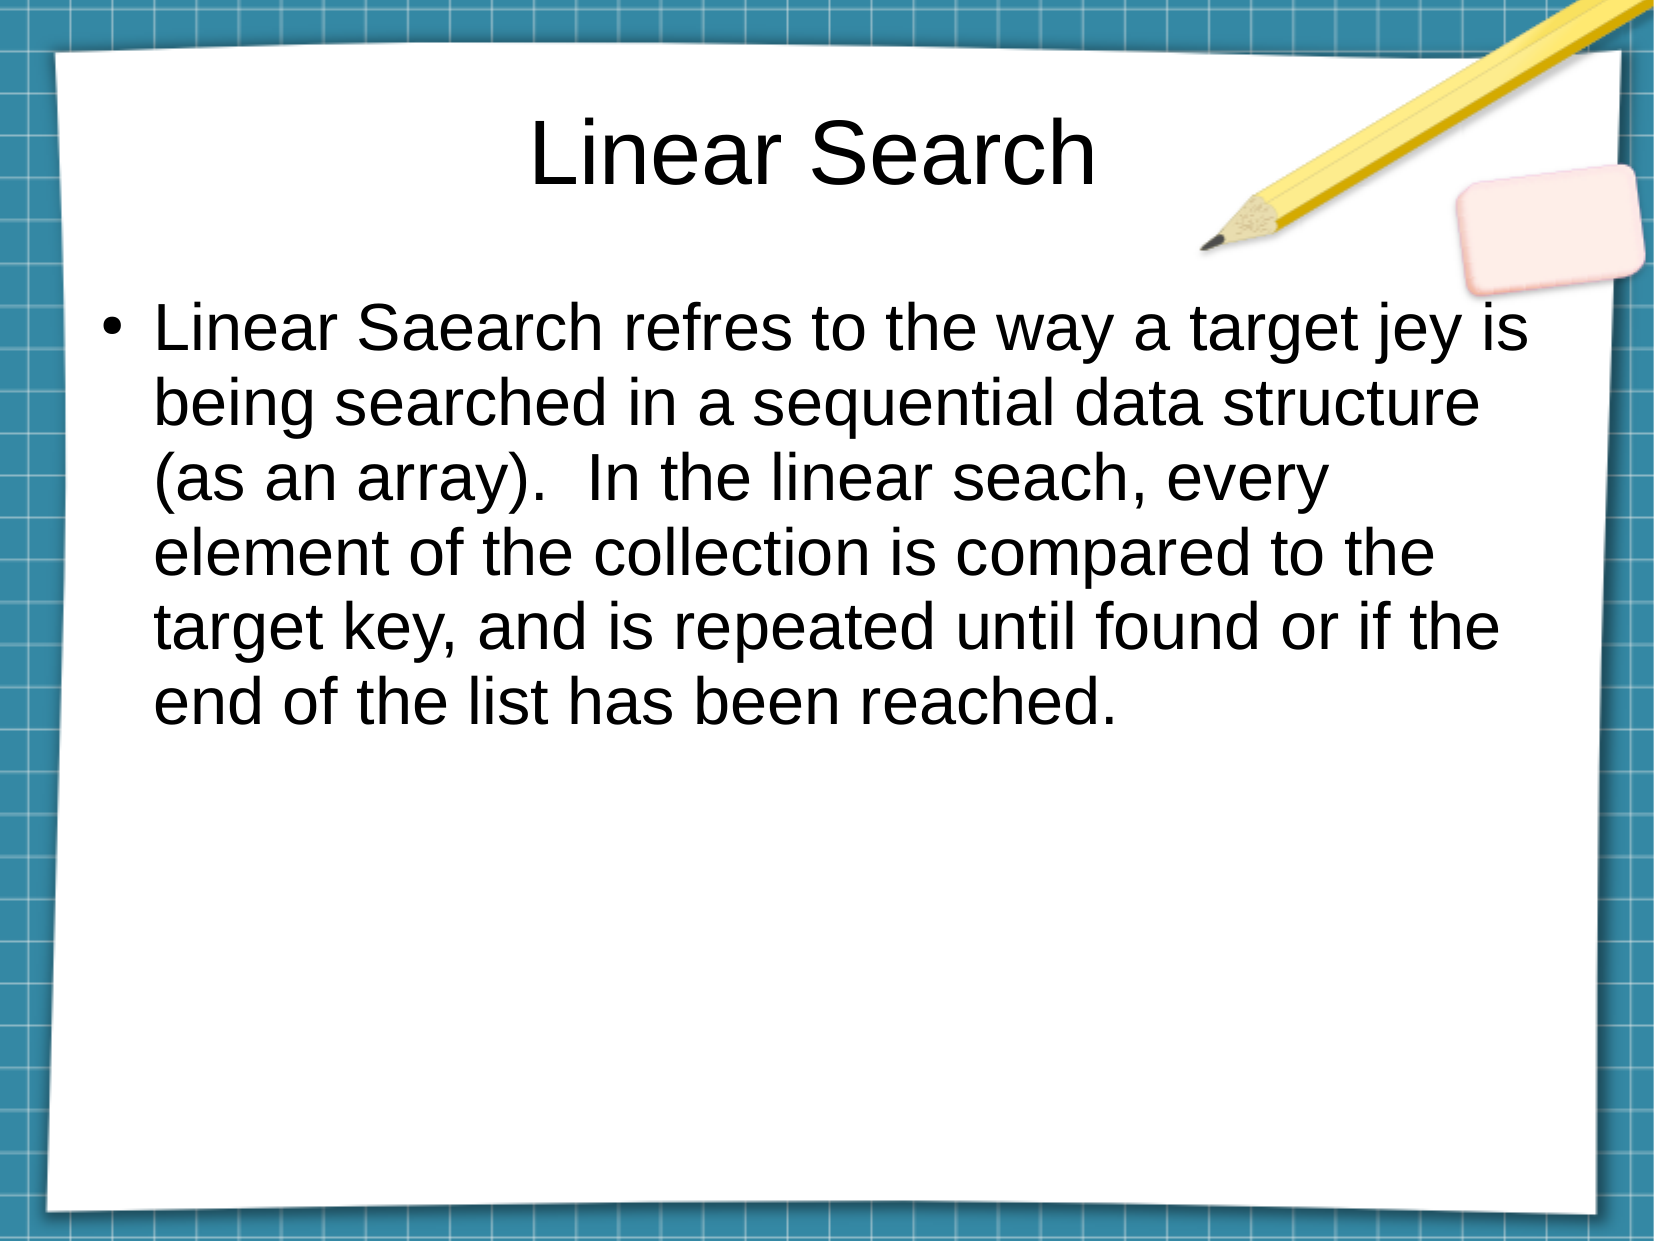

# Linear Search
Linear Saearch refres to the way a target jey is being searched in a sequential data structure (as an array). In the linear seach, every element of the collection is compared to the target key, and is repeated until found or if the end of the list has been reached.